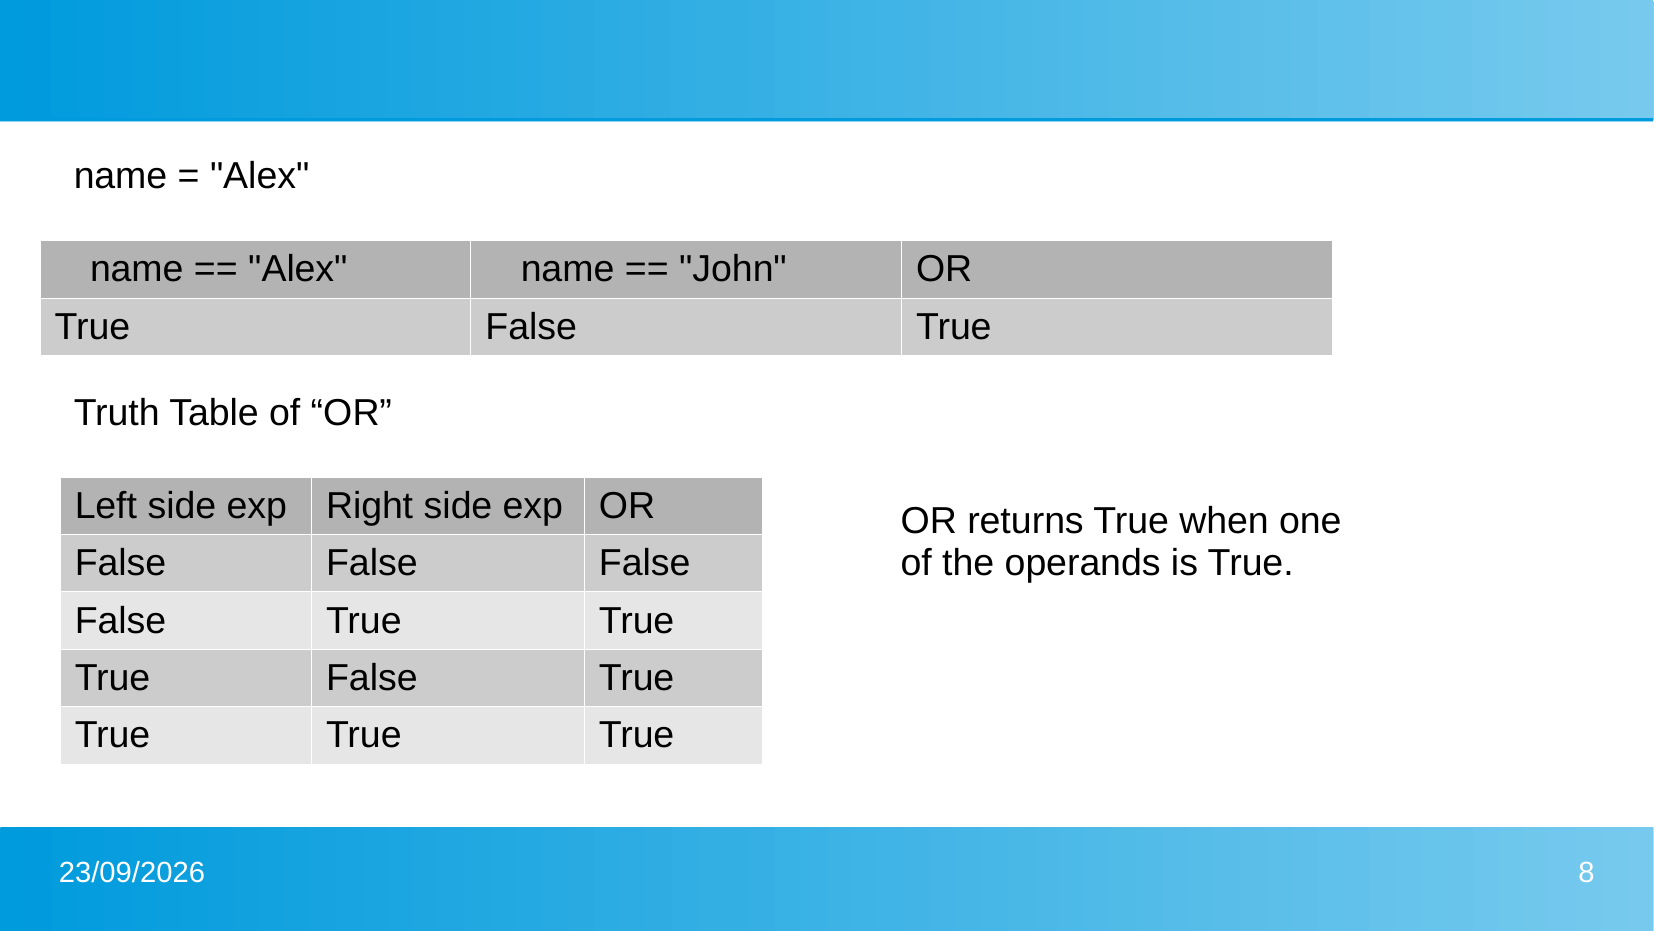

name = "Alex"
| name == "Alex" | name == "John" | OR |
| --- | --- | --- |
| True | False | True |
Truth Table of “OR”
| Left side exp | Right side exp | OR |
| --- | --- | --- |
| False | False | False |
| False | True | True |
| True | False | True |
| True | True | True |
OR returns True when one of the operands is True.
8